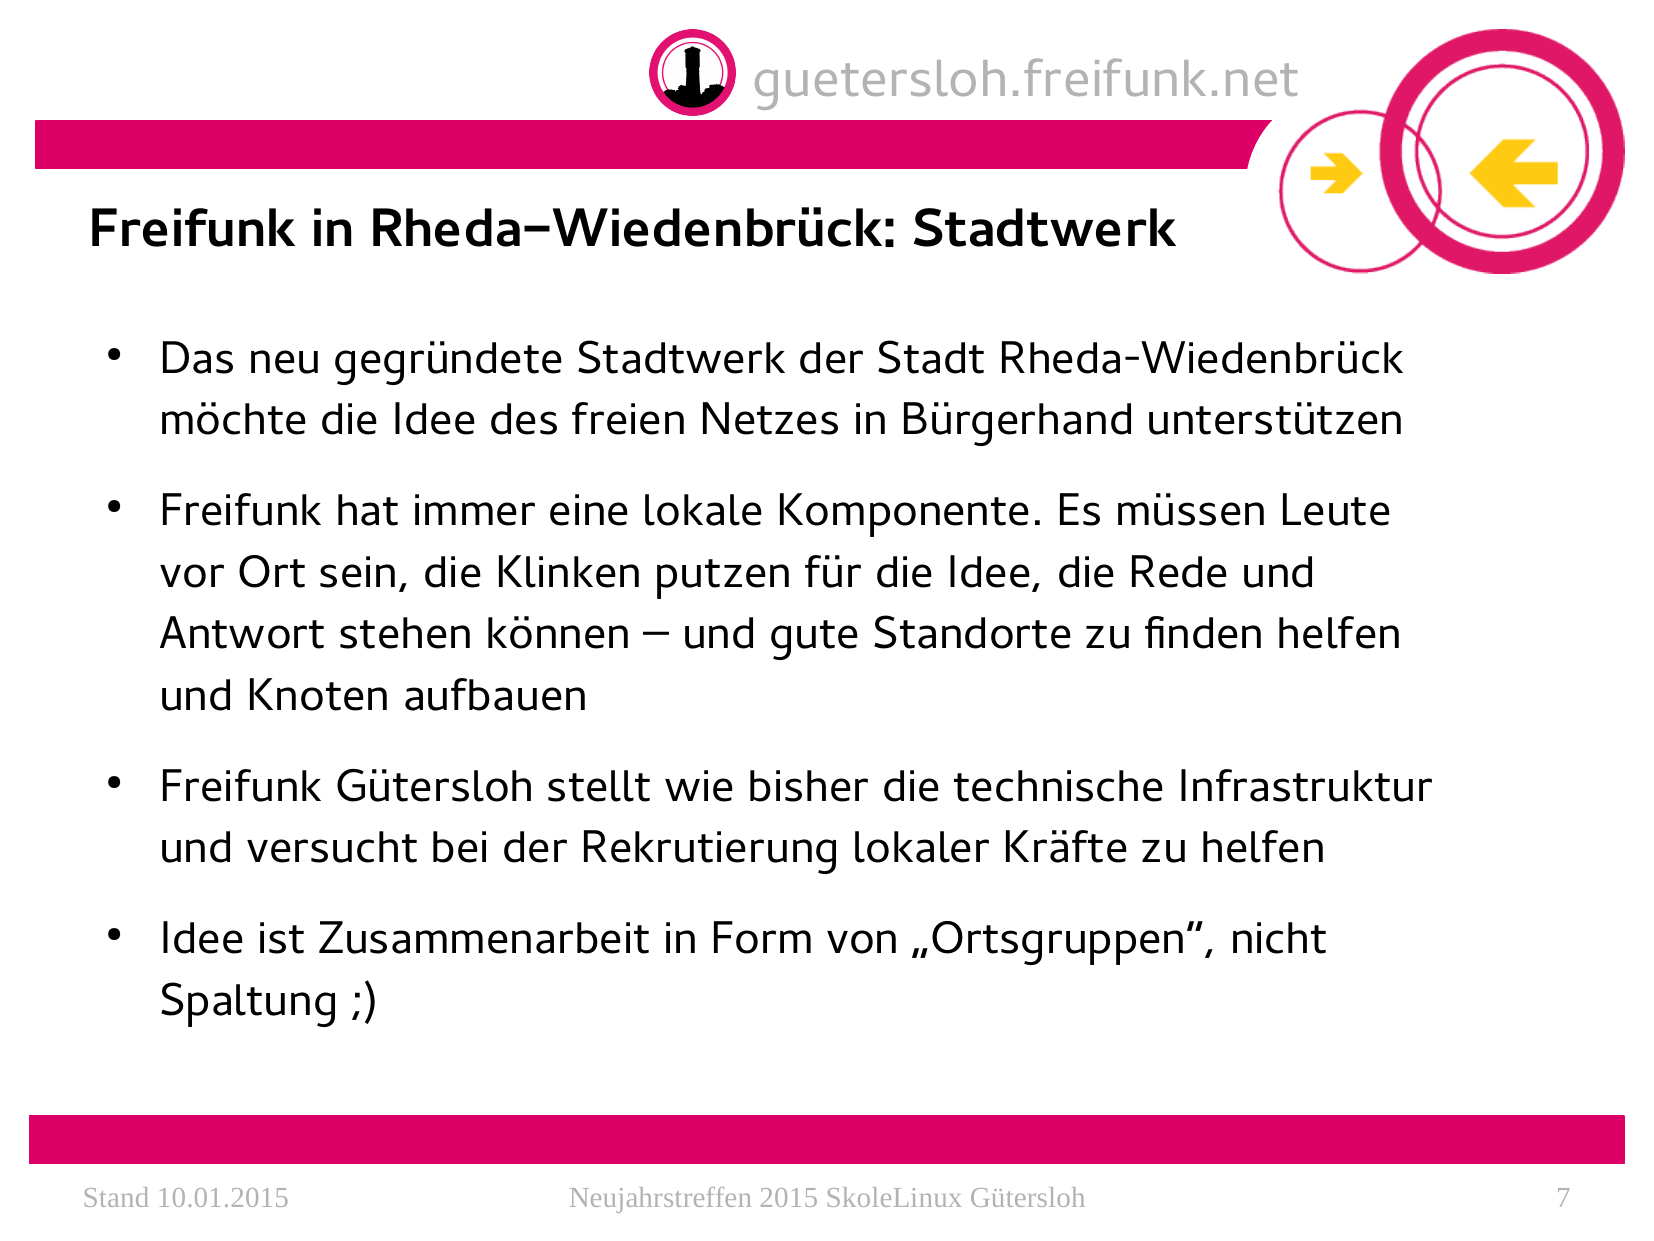

# Freifunk in Rheda-Wiedenbrück: Stadtwerk
Das neu gegründete Stadtwerk der Stadt Rheda-Wiedenbrück möchte die Idee des freien Netzes in Bürgerhand unterstützen
Freifunk hat immer eine lokale Komponente. Es müssen Leute vor Ort sein, die Klinken putzen für die Idee, die Rede und Antwort stehen können – und gute Standorte zu finden helfen und Knoten aufbauen
Freifunk Gütersloh stellt wie bisher die technische Infrastruktur und versucht bei der Rekrutierung lokaler Kräfte zu helfen
Idee ist Zusammenarbeit in Form von „Ortsgruppen“, nicht Spaltung ;)
Stand 10.01.2015
Neujahrstreffen 2015 SkoleLinux Gütersloh
7